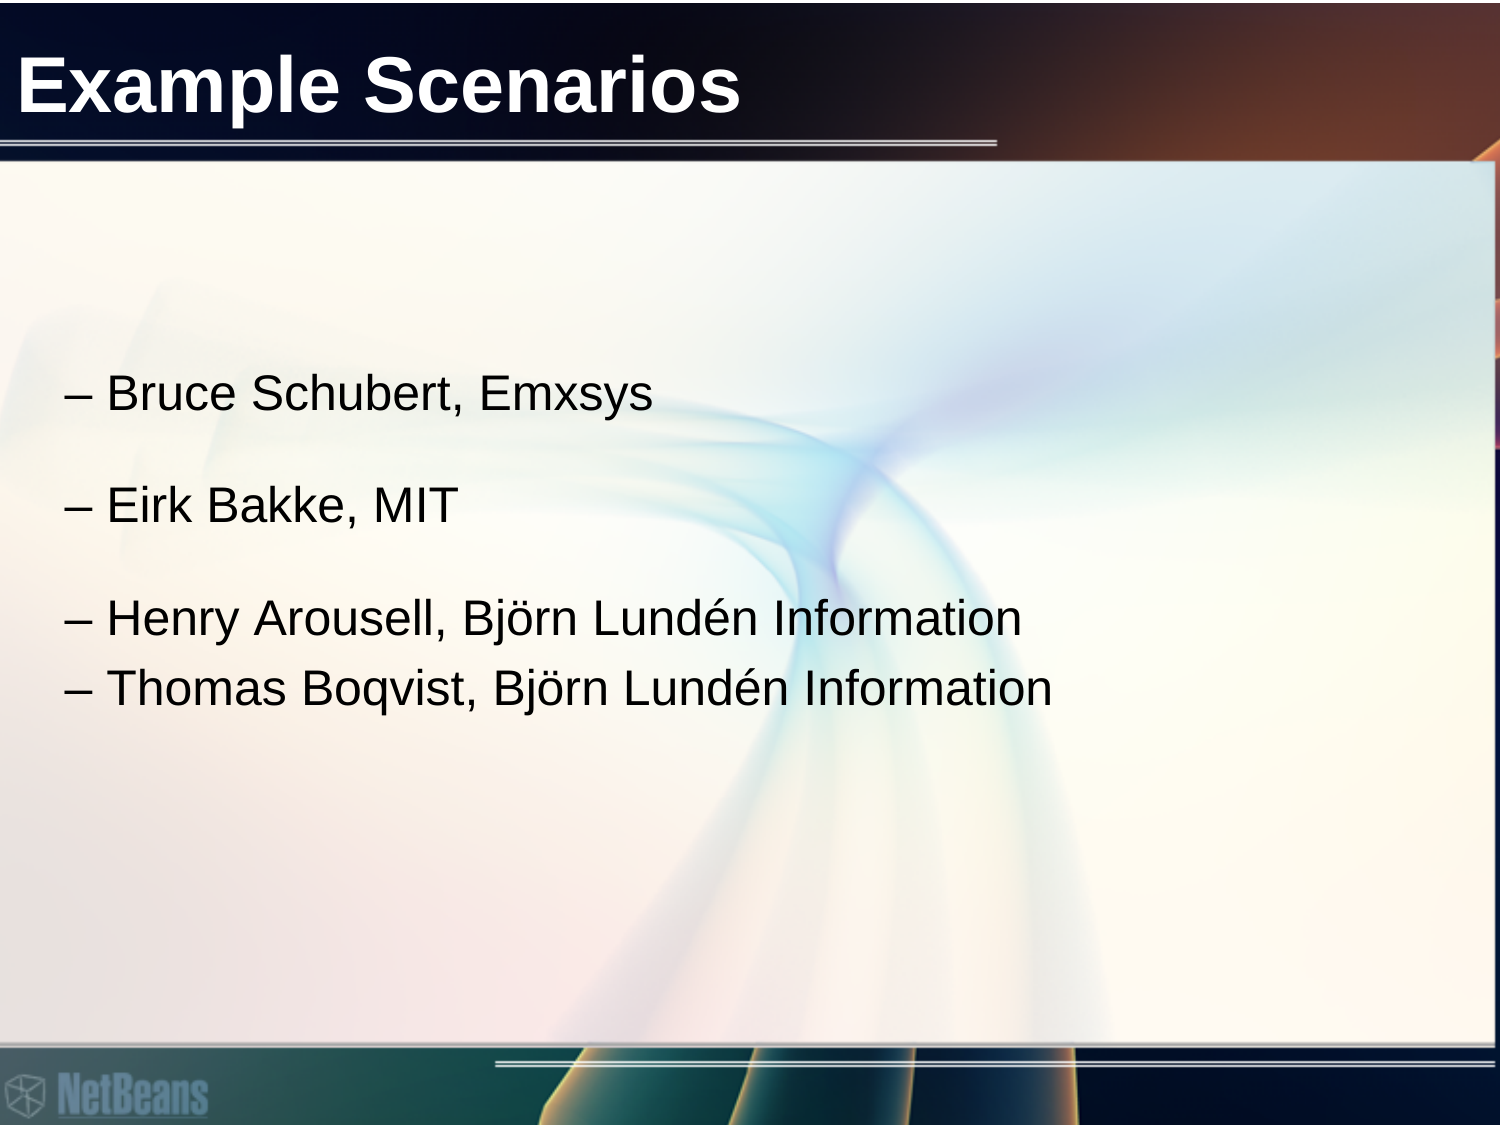

# Example Scenarios
– Bruce Schubert, Emxsys
– Eirk Bakke, MIT
– Henry Arousell, Björn Lundén Information
– Thomas Boqvist, Björn Lundén Information